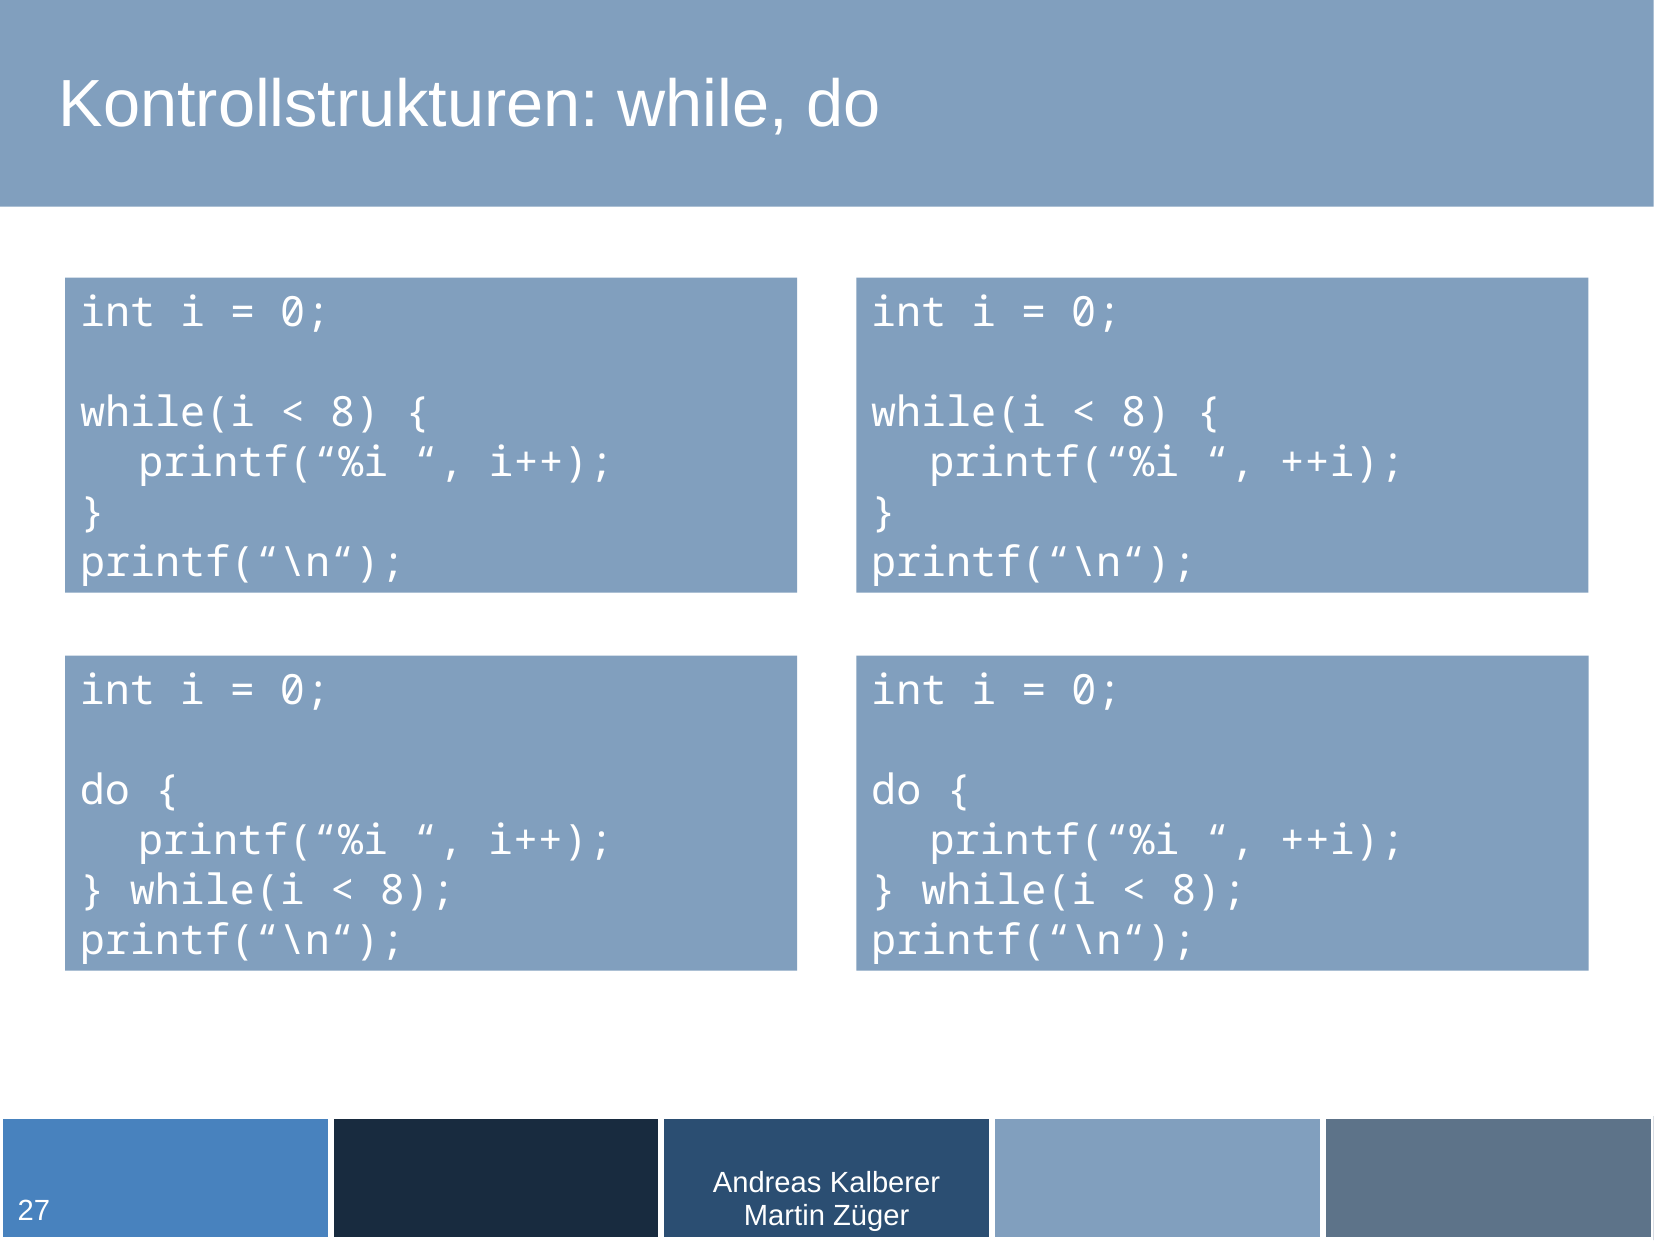

# Kontrollstrukturen: while, do
int i = 0;
while(i < 8) {
	printf(“%i “, i++);
}
printf(“\n“);
int i = 0;
while(i < 8) {
	printf(“%i “, ++i);
}
printf(“\n“);
int i = 0;
do {
	printf(“%i “, ++i);
} while(i < 8);
printf(“\n“);
int i = 0;
do {
	printf(“%i “, i++);
} while(i < 8);
printf(“\n“);
LibreOffice Productivity Suite
27